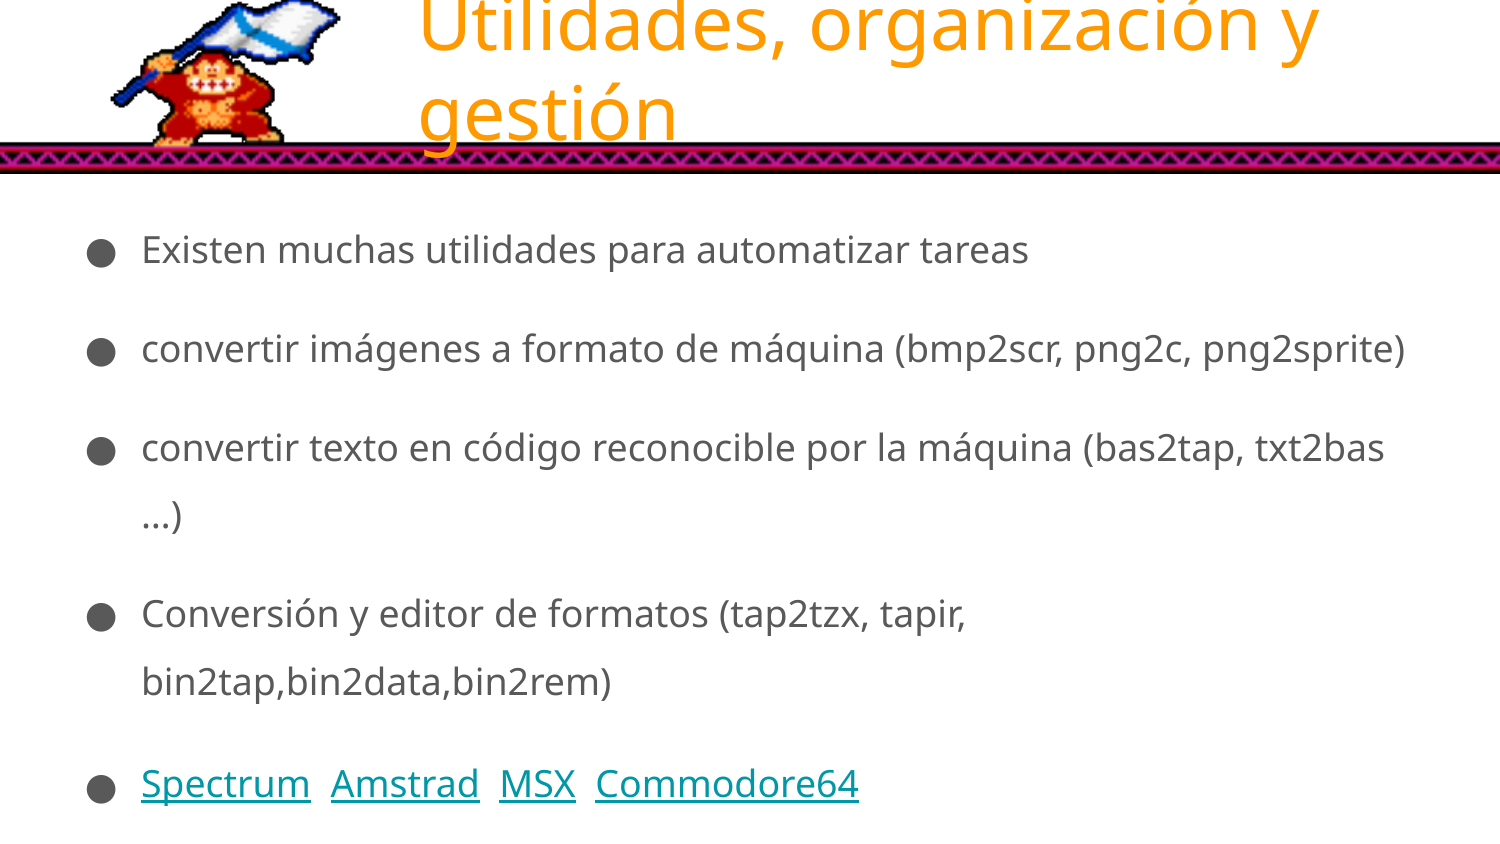

# Utilidades, organización y gestión
Existen muchas utilidades para automatizar tareas
convertir imágenes a formato de máquina (bmp2scr, png2c, png2sprite)
convertir texto en código reconocible por la máquina (bas2tap, txt2bas …)
Conversión y editor de formatos (tap2tzx, tapir, bin2tap,bin2data,bin2rem)
Spectrum Amstrad MSX Commodore64
¡Crea tus propias utilidades!